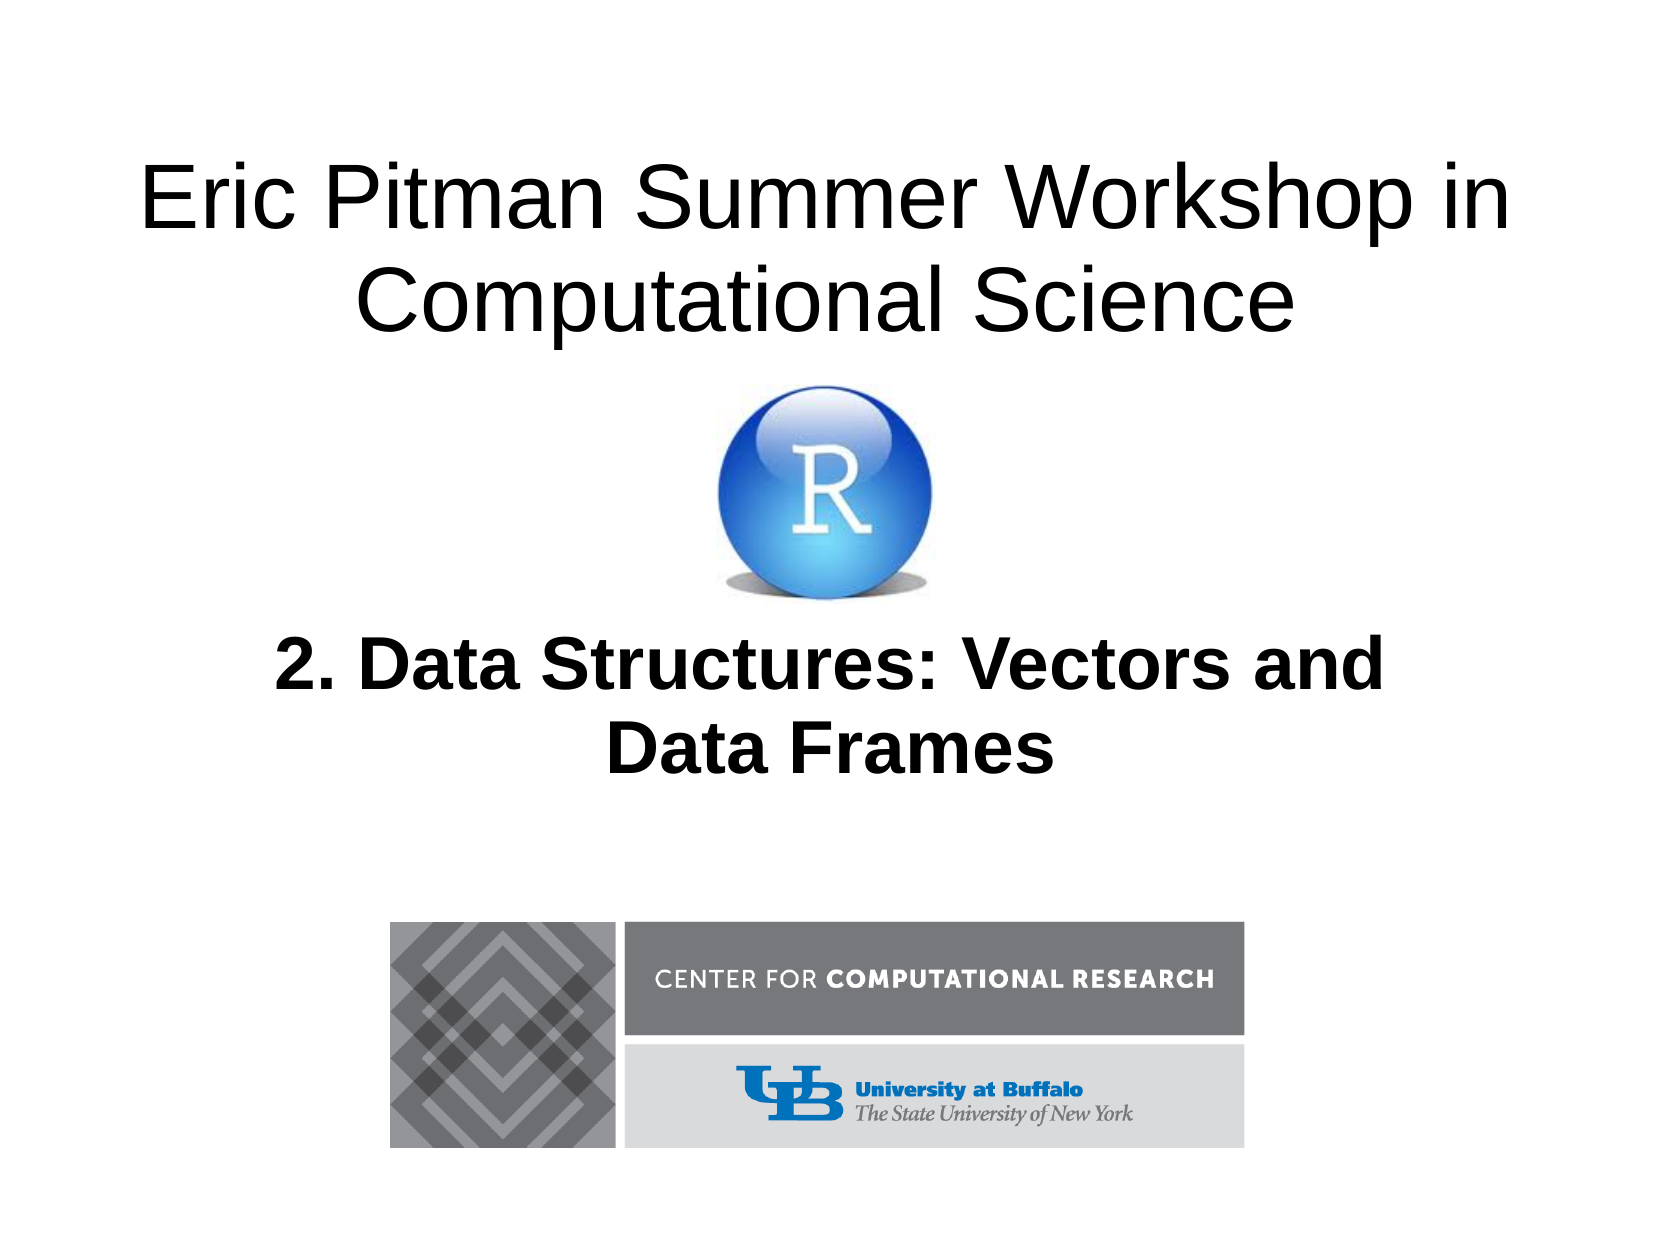

# Eric Pitman Summer Workshop in Computational Science
2. Data Structures: Vectors and Data Frames
Jeanette Sperhac